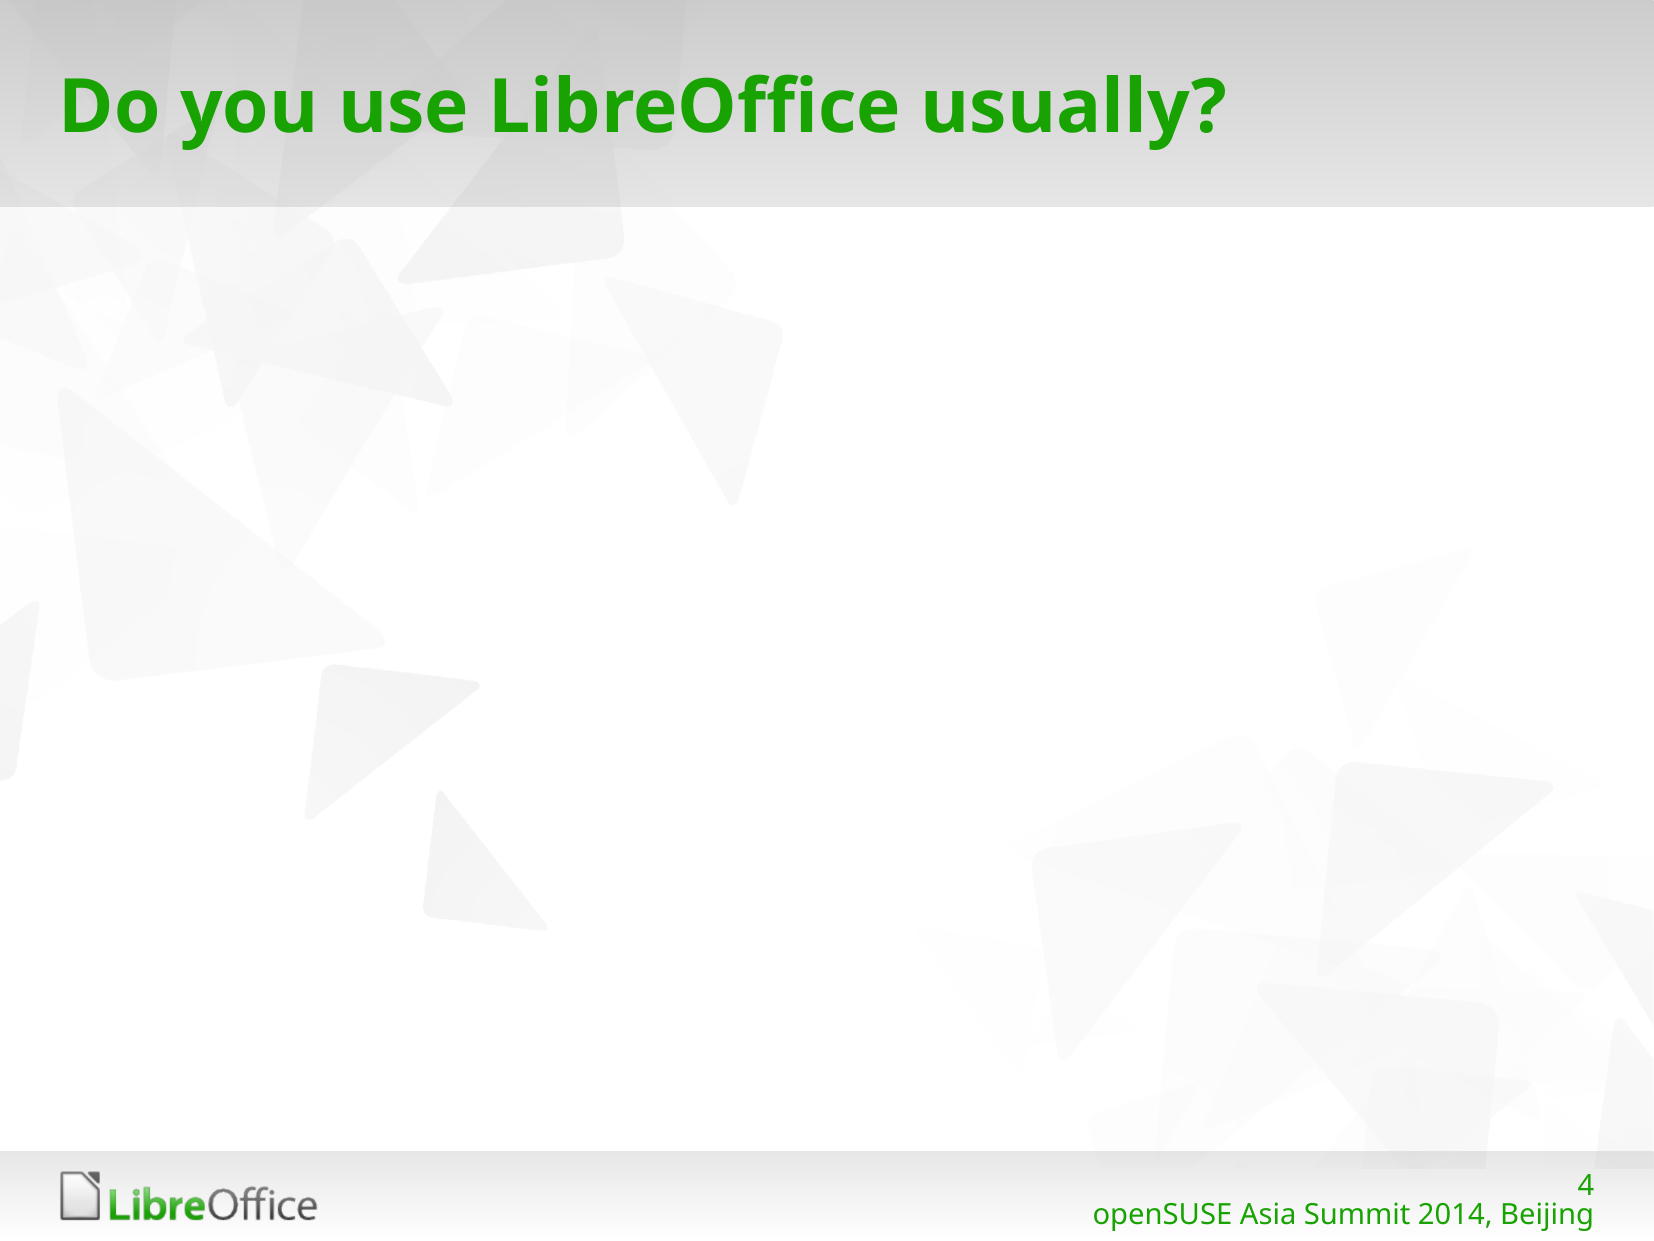

# Do you use LibreOffice usually?
4
openSUSE Asia Summit 2014, Beijing